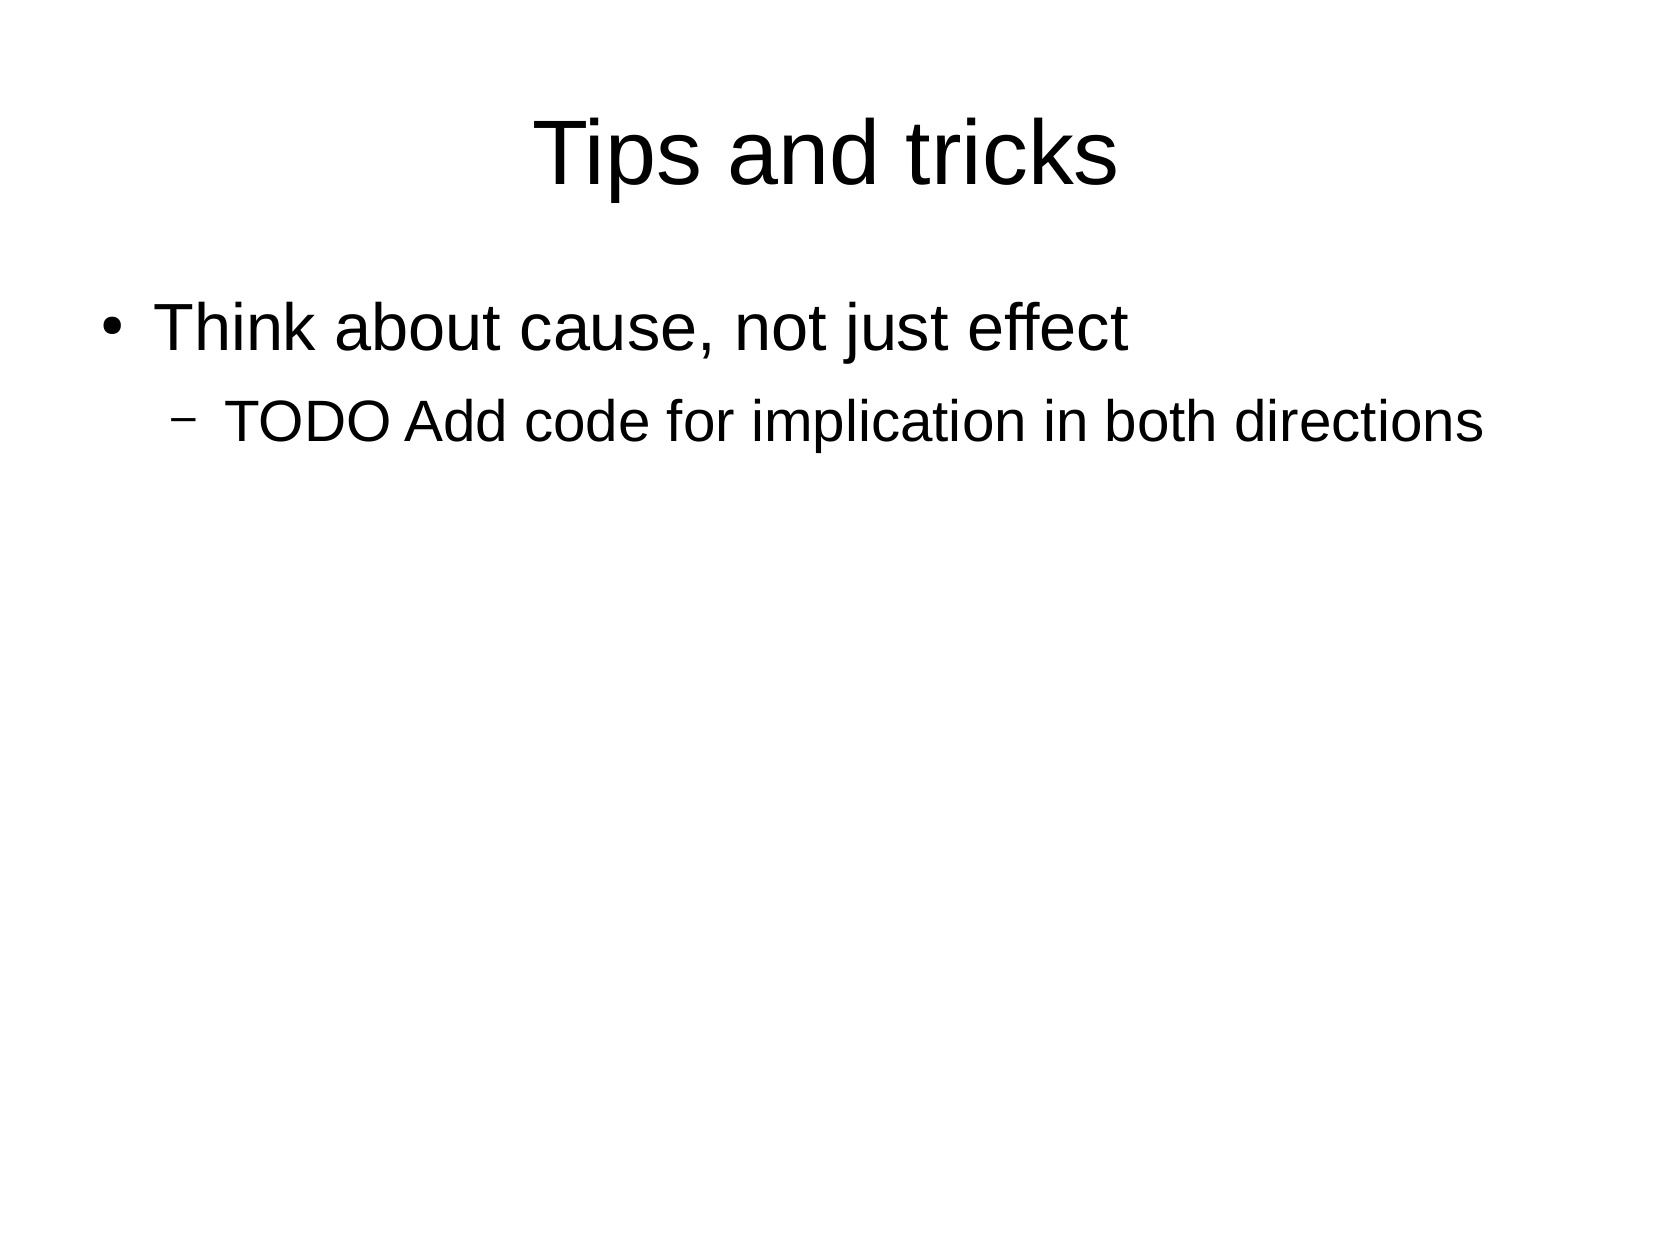

# Tips and tricks
Think about cause, not just effect
TODO Add code for implication in both directions